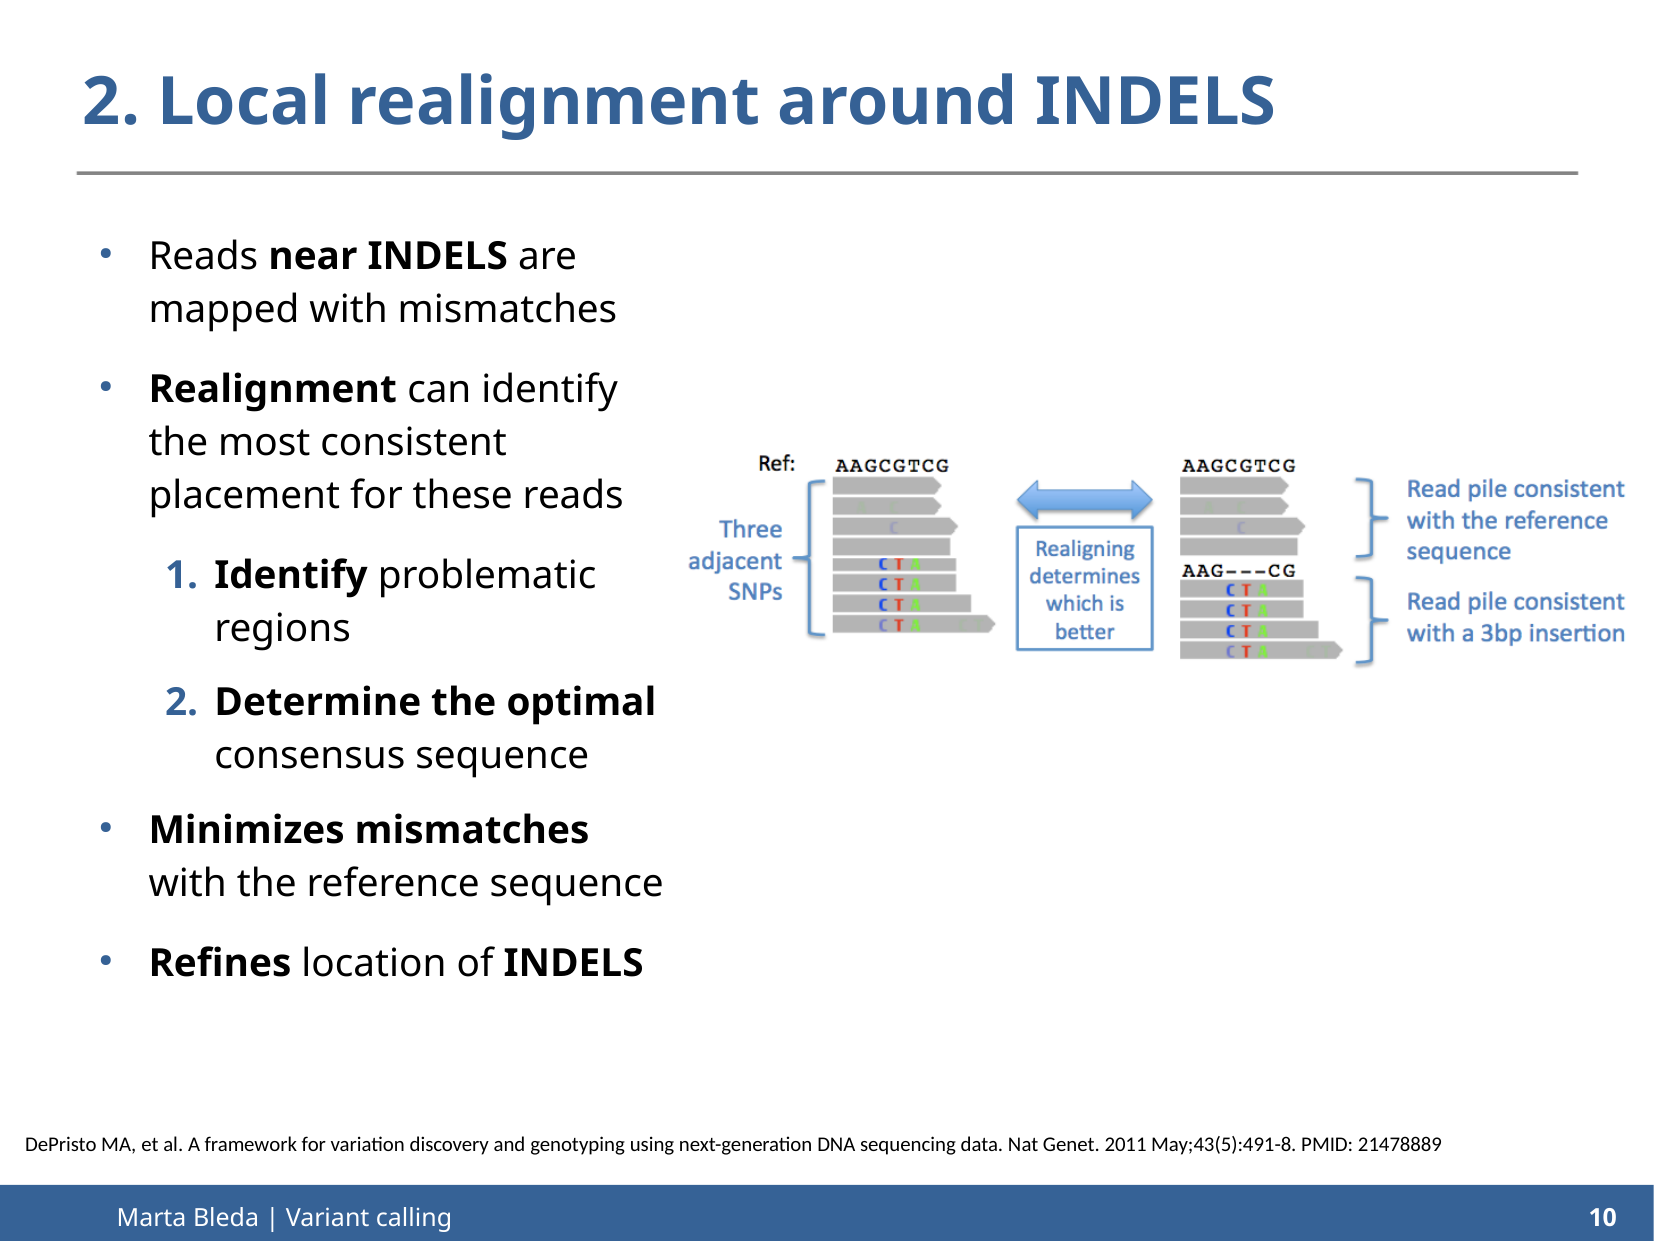

# 2. Local realignment around INDELS
Reads near INDELS are mapped with mismatches
Realignment can identify the most consistent placement for these reads
Identify problematic regions
Determine the optimal consensus sequence
Minimizes mismatches with the reference sequence
Refines location of INDELS
DePristo MA, et al. A framework for variation discovery and genotyping using next-generation DNA sequencing data. Nat Genet. 2011 May;43(5):491-8. PMID: 21478889
Marta Bleda | Variant calling
10